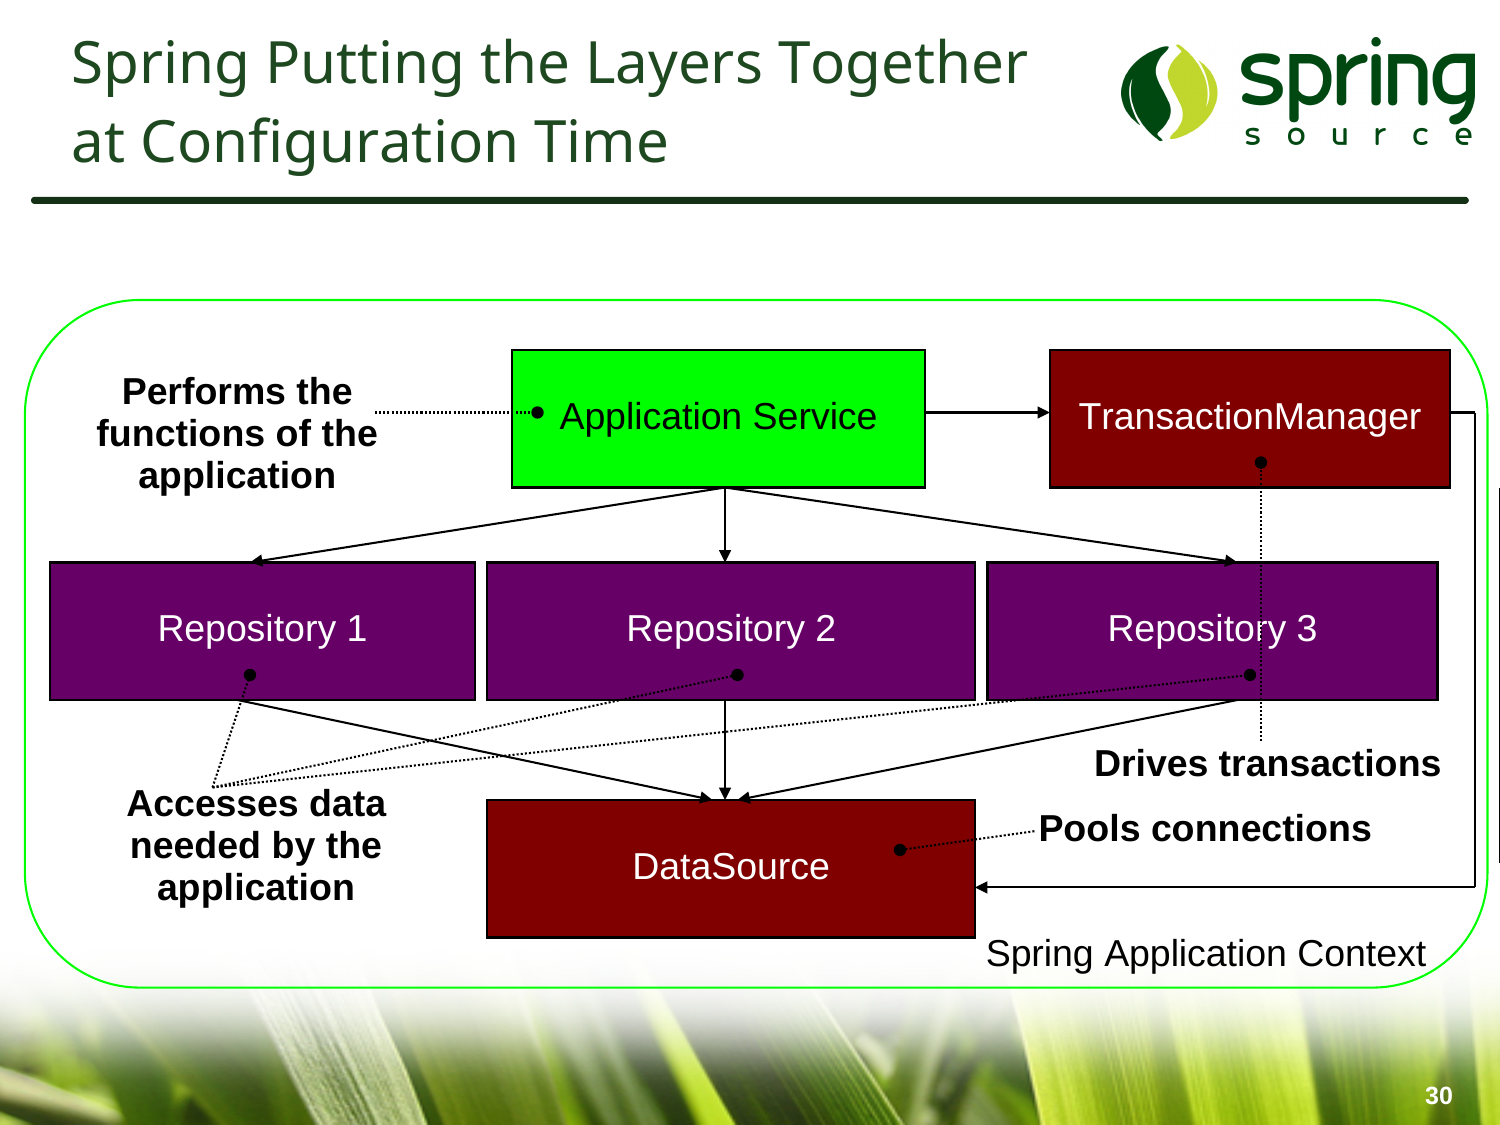

# Spring Putting the Layers Together at Configuration Time
Application Service
TransactionManager
Performs the
functions of the application
Drives transactions
Repository 1
Repository 2
Repository 3
Accesses data
needed by the application
DataSource
Pools connections
Spring Application Context